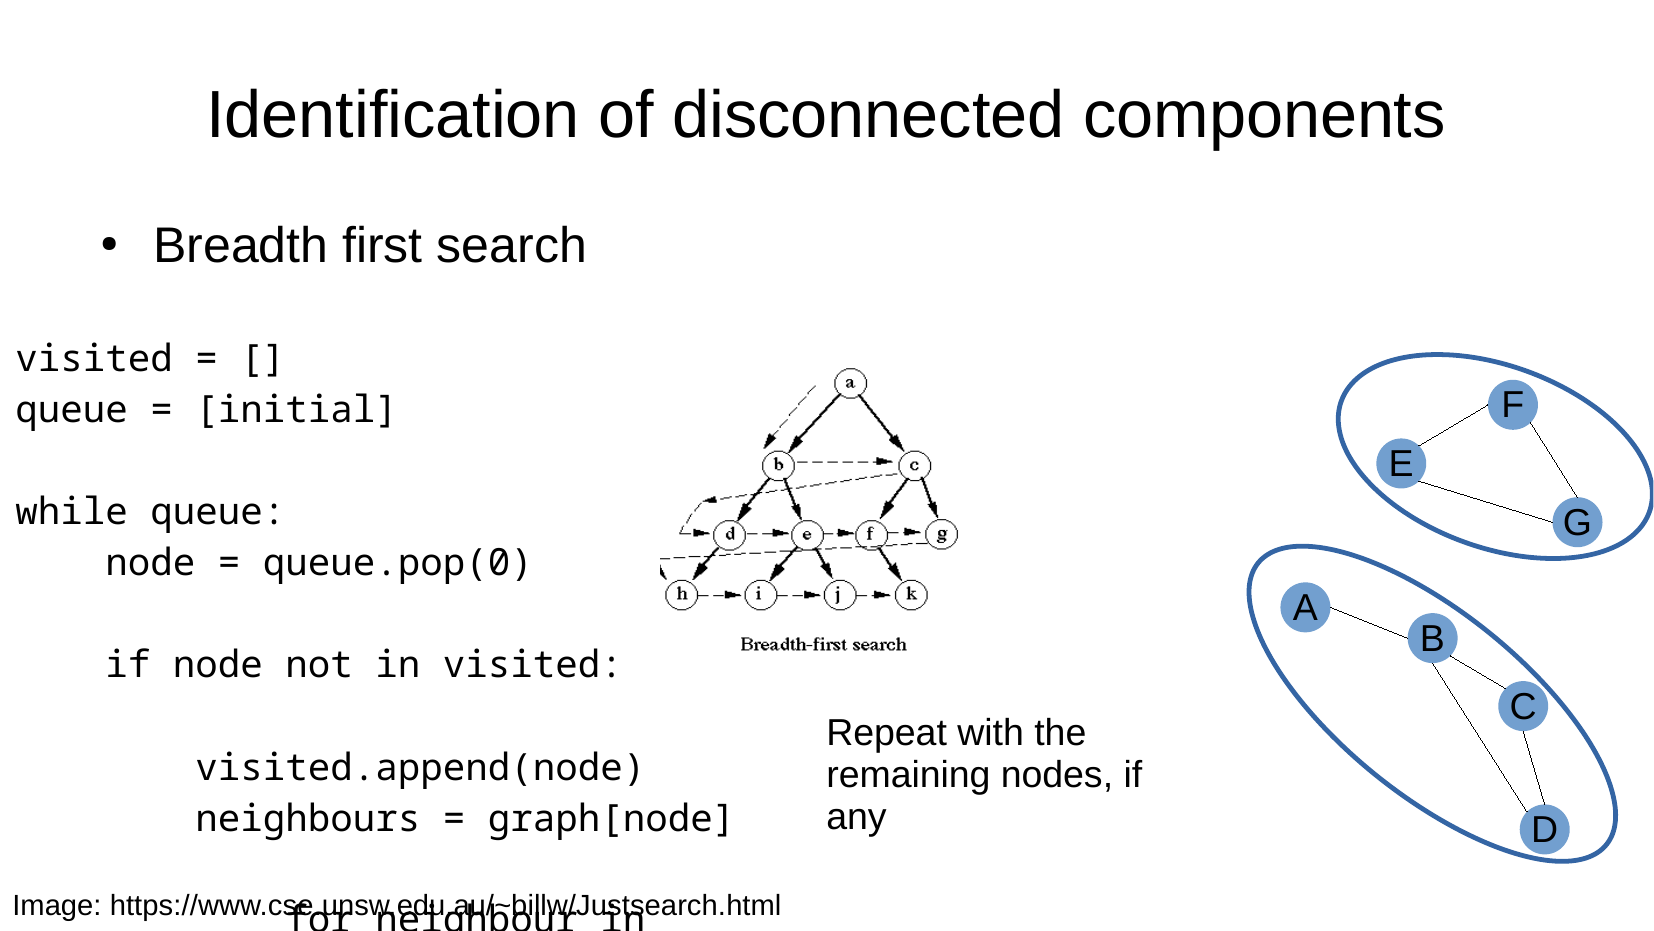

# Identification of disconnected components
Breadth first search
visited = []
queue = [initial]
while queue:
 node = queue.pop(0)
 if node not in visited:
 visited.append(node)
 neighbours = graph[node]
 for neighbour in neighbours:
 queue.append(neighbour)
F
E
G
A
B
C
Repeat with the remaining nodes, if any
D
Image: https://www.cse.unsw.edu.au/~billw/Justsearch.html